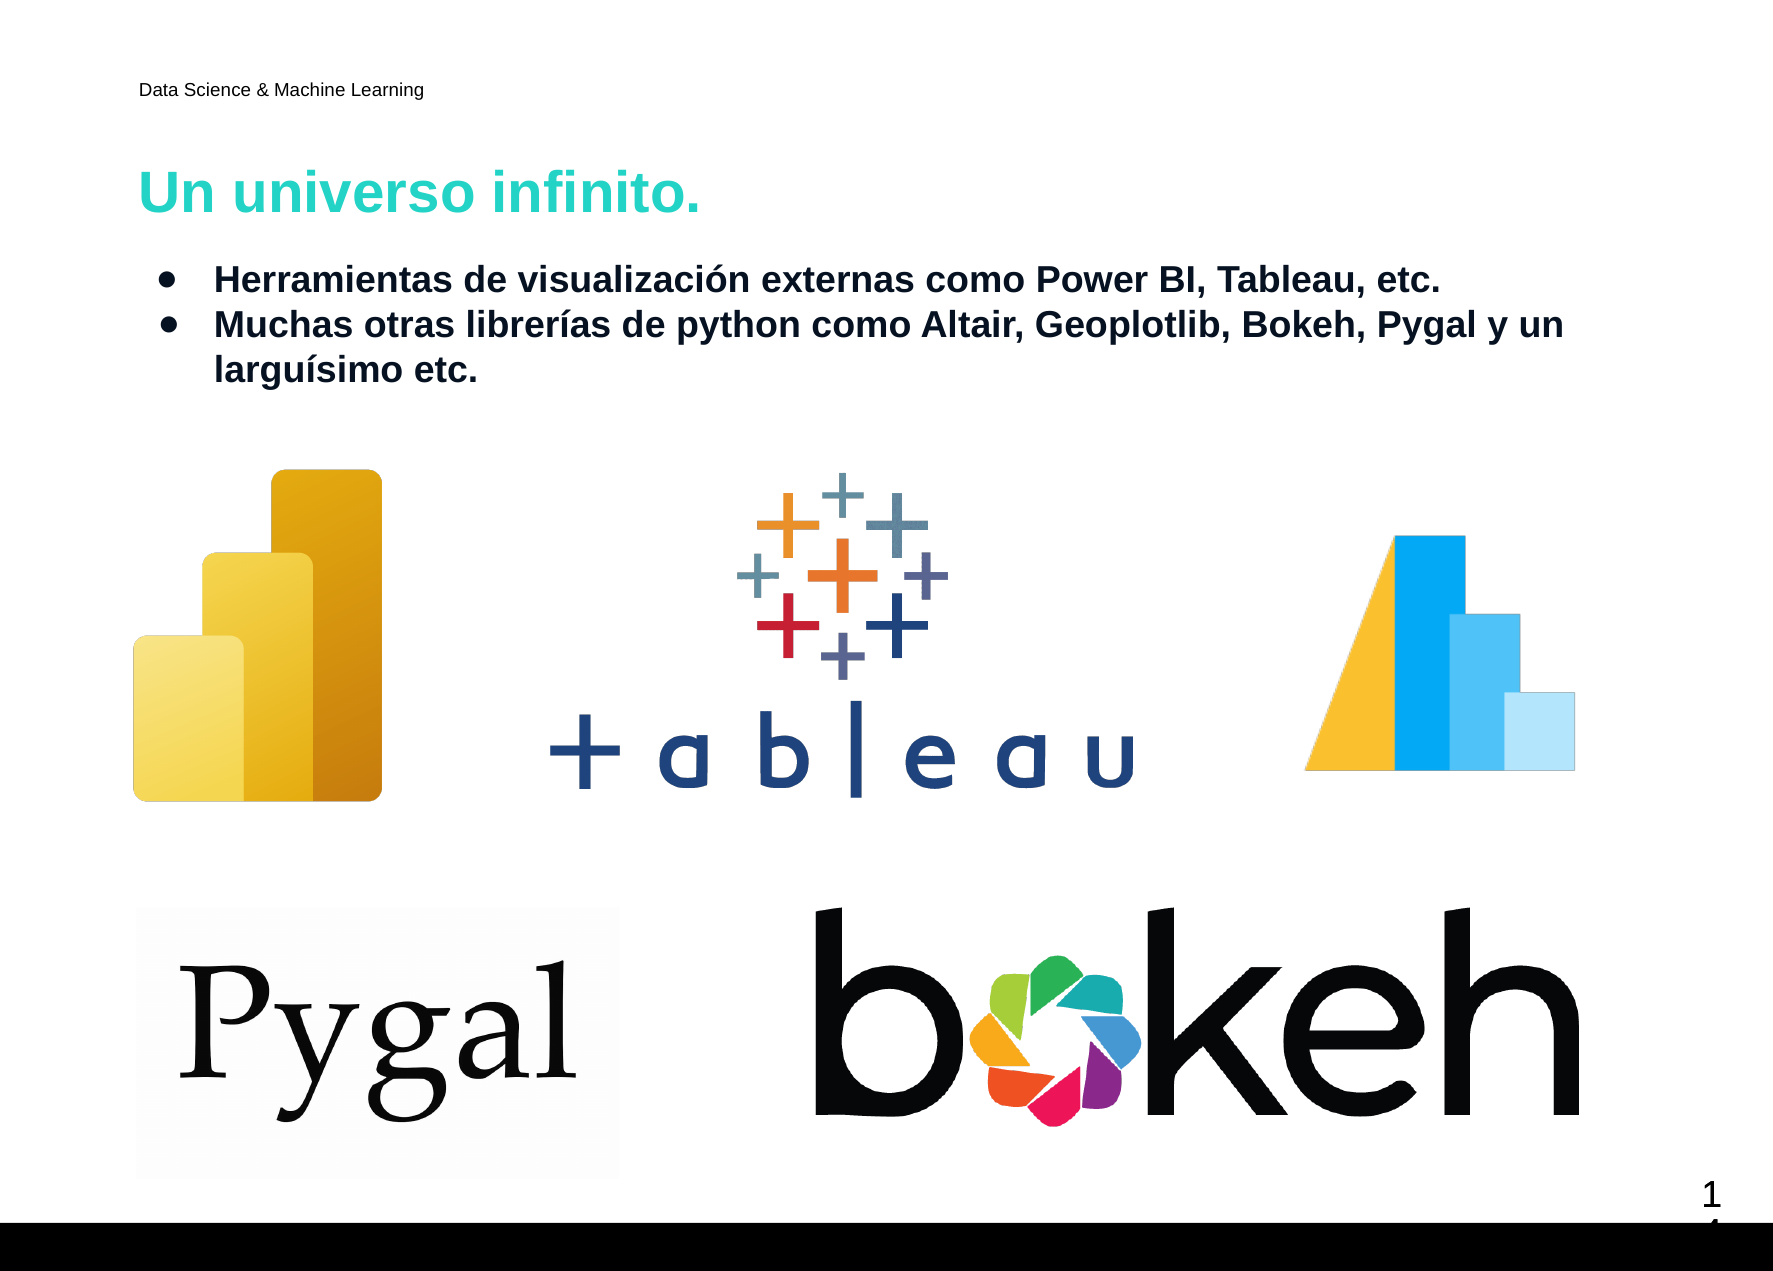

Data Science & Machine Learning
Un universo infinito.
# Herramientas de visualización externas como Power BI, Tableau, etc.
Muchas otras librerías de python como Altair, Geoplotlib, Bokeh, Pygal y un larguísimo etc.